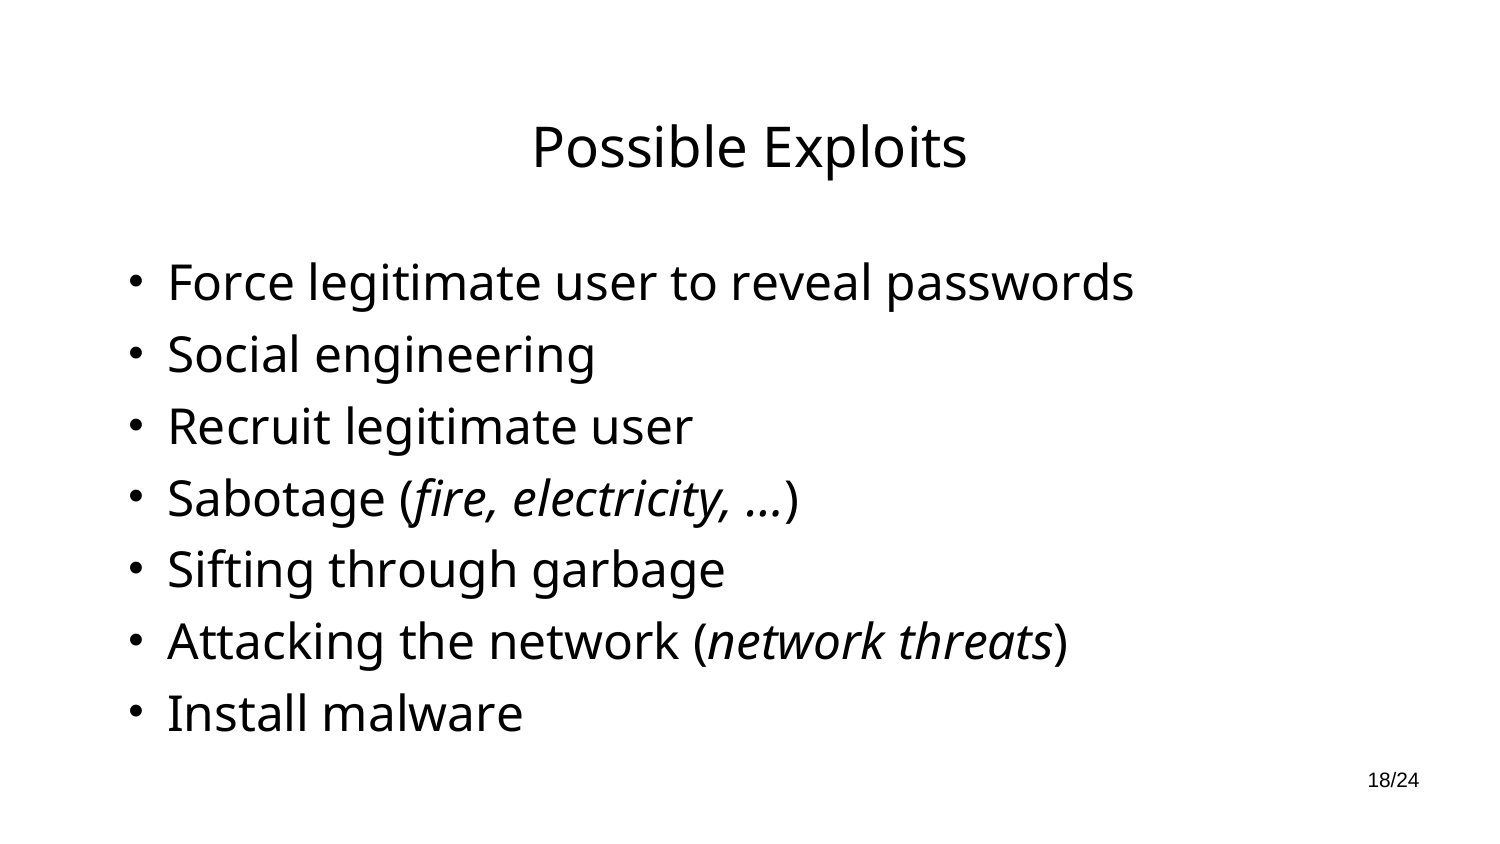

# Possible Exploits
Force legitimate user to reveal passwords
Social engineering
Recruit legitimate user
Sabotage (fire, electricity, …)‏
Sifting through garbage
Attacking the network (network threats)
Install malware‏